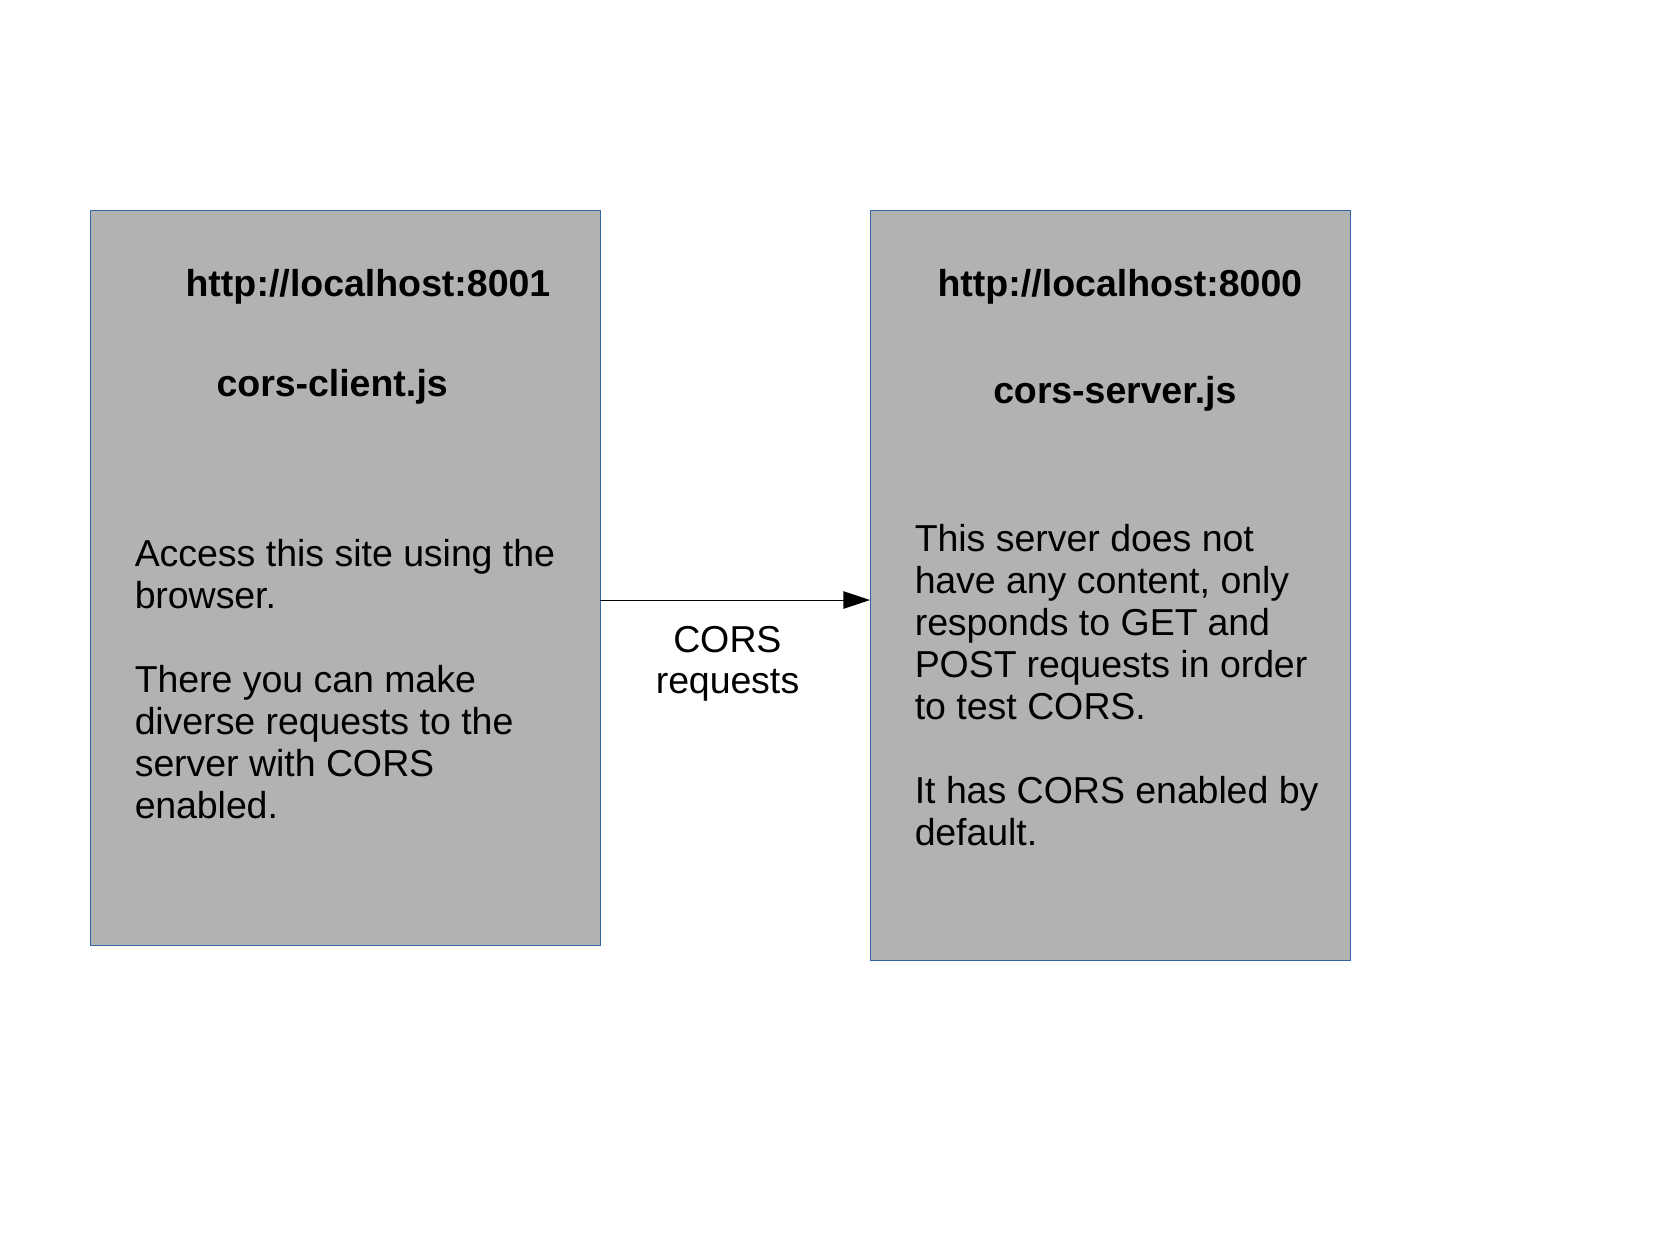

http://localhost:8001
http://localhost:8000
cors-client.js
cors-server.js
This server does not have any content, only responds to GET and POST requests in order to test CORS.
It has CORS enabled by default.
Access this site using the browser.
There you can make diverse requests to the server with CORS enabled.
CORS requests